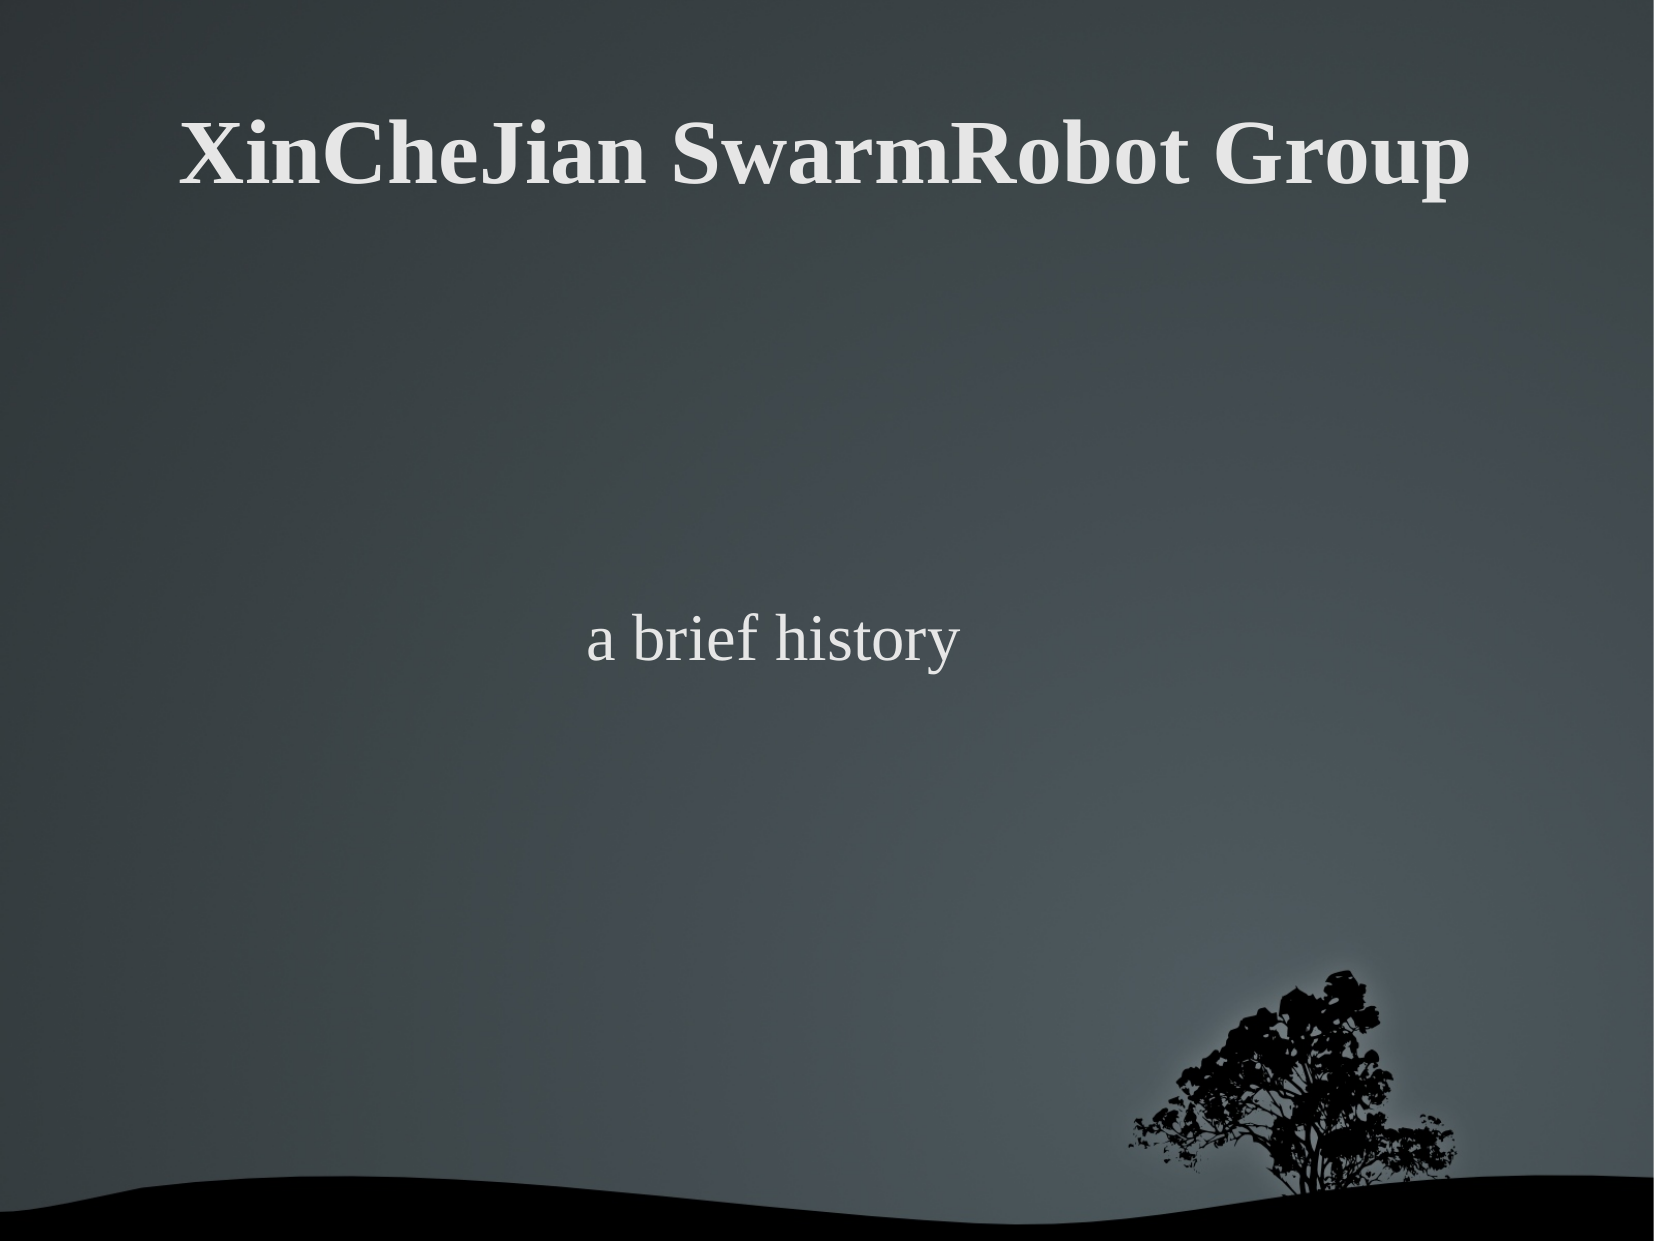

# XinCheJian SwarmRobot Group
 a brief history